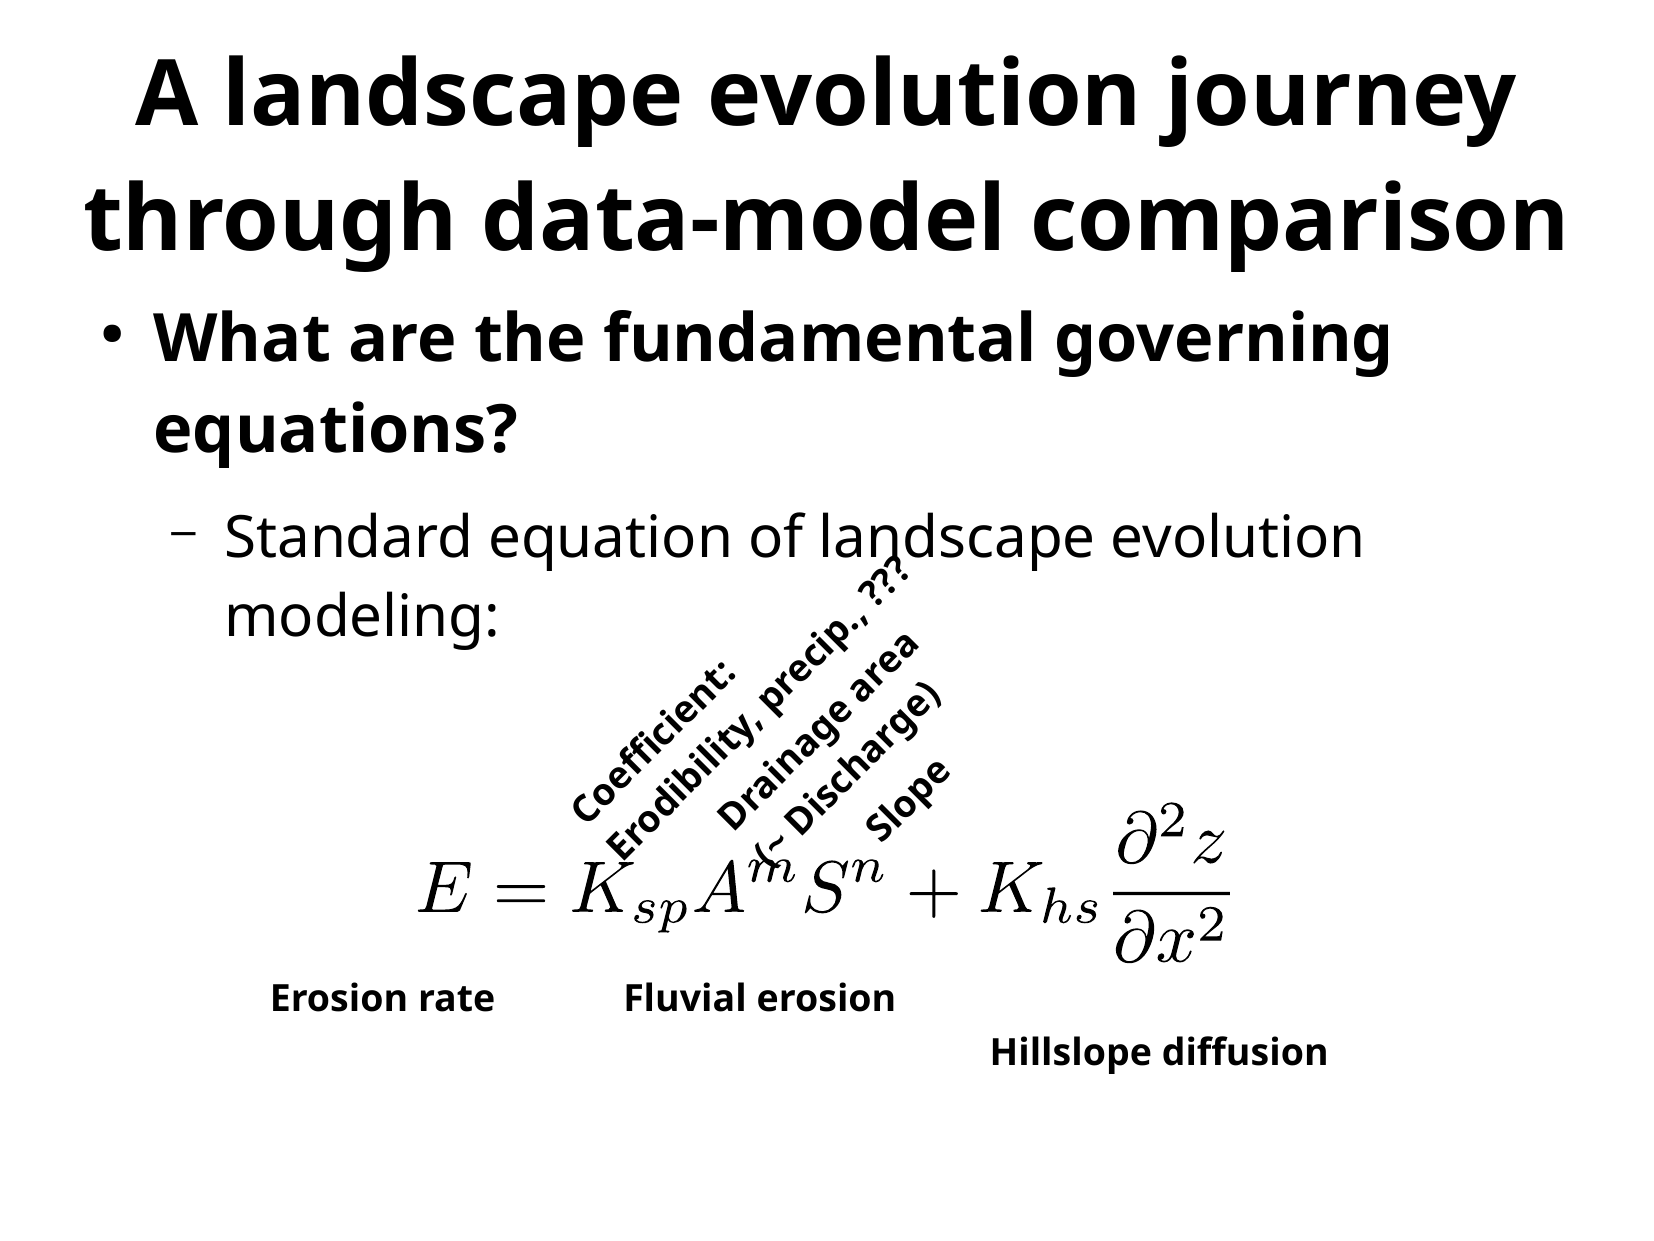

# A landscape evolution journey through data-model comparison
What are the fundamental governing equations?
Standard equation of landscape evolution modeling:
Coefficient:
Erodibility, precip., ???
Drainage area
(~ Discharge)
Slope
Erosion rate
Fluvial erosion
Hillslope diffusion